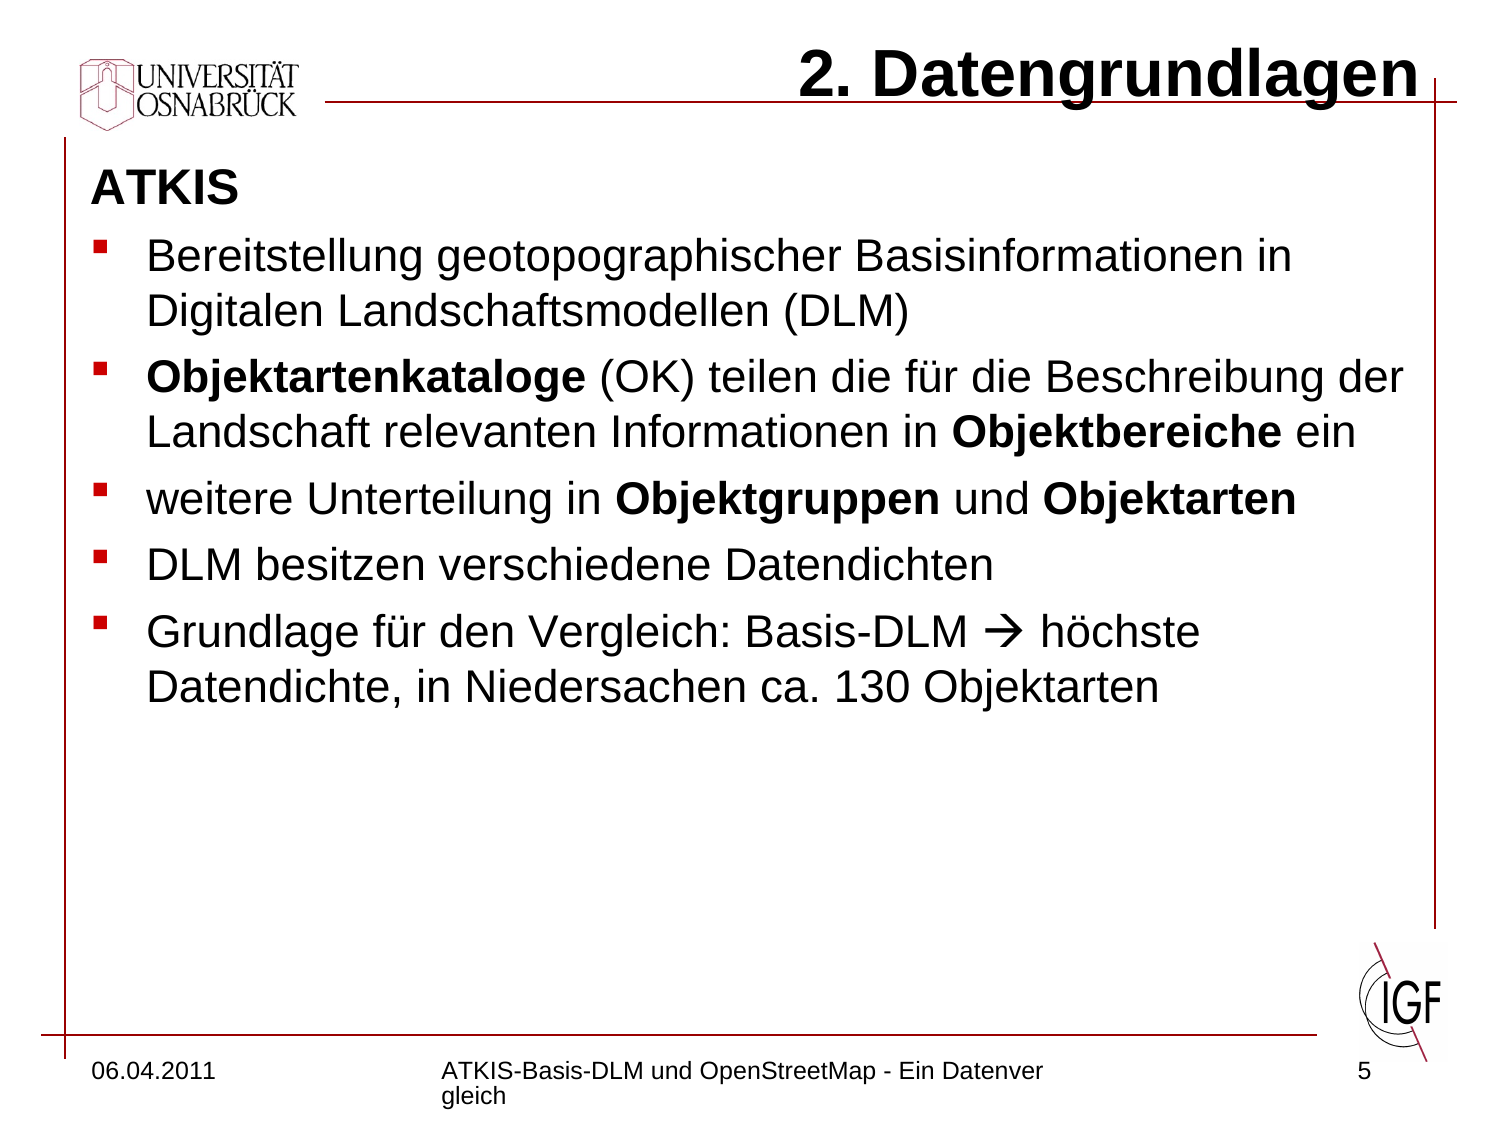

# 2. Datengrundlagen
ATKIS
Bereitstellung geotopographischer Basisinformationen in Digitalen Landschaftsmodellen (DLM)
Objektartenkataloge (OK) teilen die für die Beschreibung der Landschaft relevanten Informationen in Objektbereiche ein
weitere Unterteilung in Objektgruppen und Objektarten
DLM besitzen verschiedene Datendichten
Grundlage für den Vergleich: Basis-DLM  höchste Datendichte, in Niedersachen ca. 130 Objektarten
06.04.2011
ATKIS-Basis-DLM und OpenStreetMap - Ein Datenvergleich
5